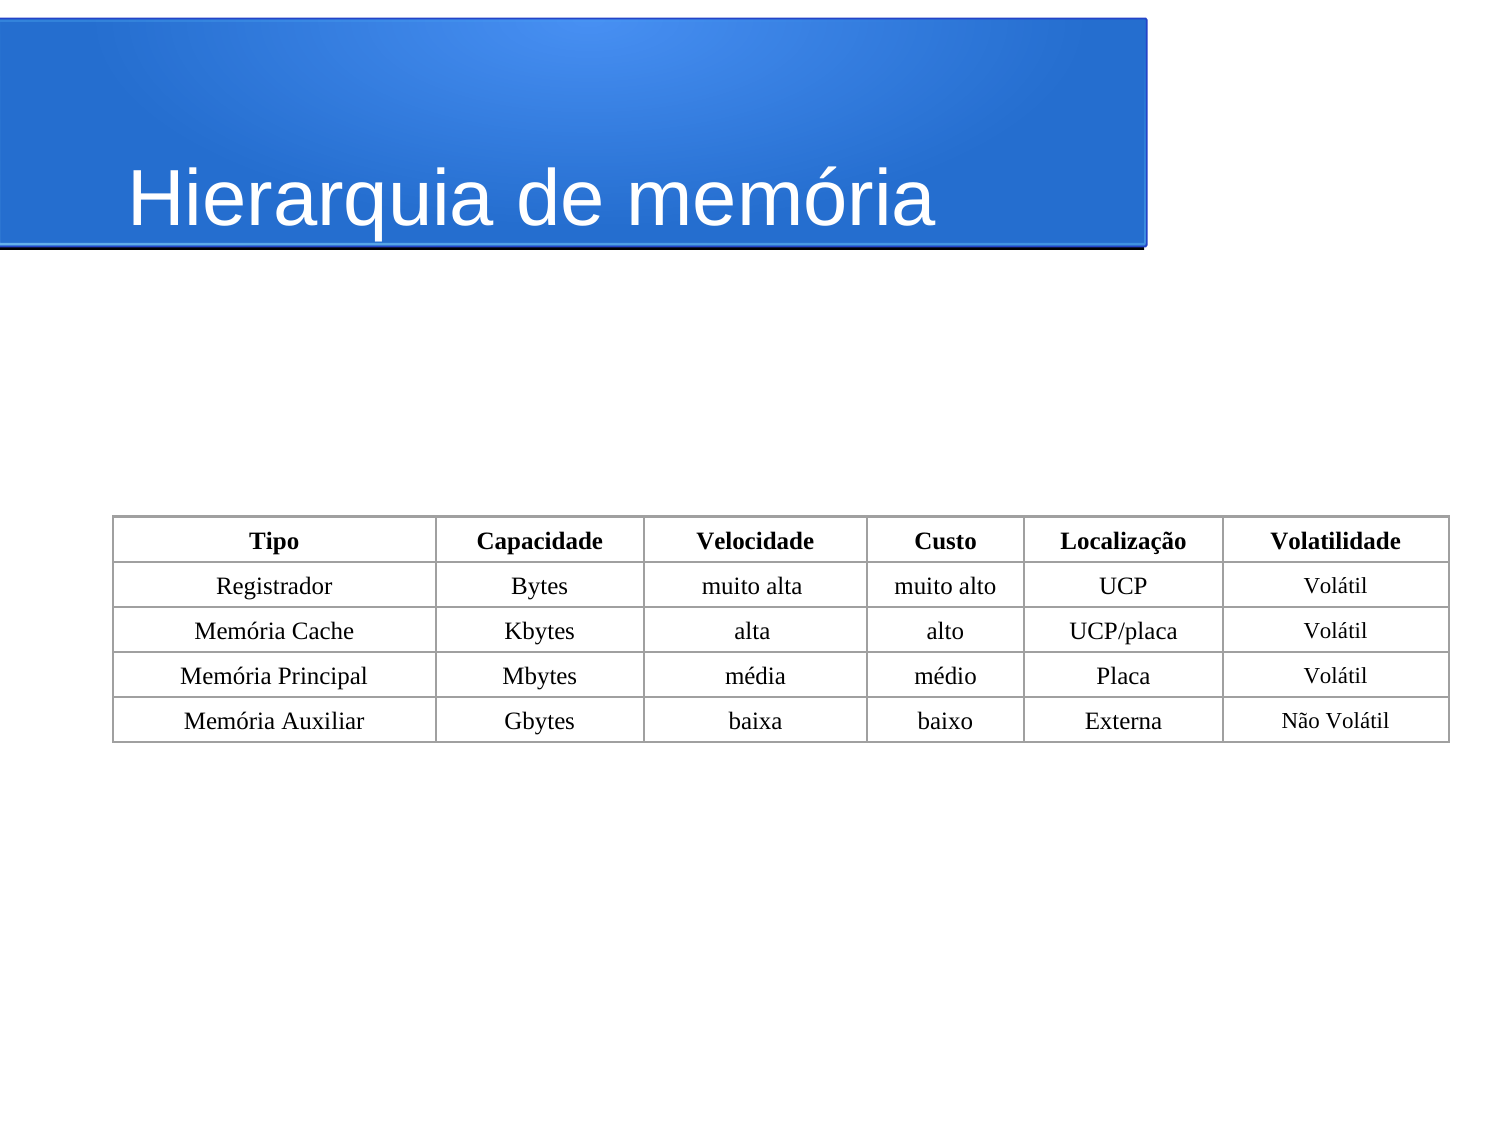

# Hierarquia de memória
Tipo
Capacidade
Velocidade
Custo
Localização
Volatilidade
Registrador
Bytes
muito alta
muito alto
UCP
Volátil
Memória Cache
Kbytes
alta
alto
UCP/placa
Volátil
Memória Principal
Mbytes
média
médio
Placa
Volátil
Memória Auxiliar
Gbytes
baixa
baixo
Externa
Não Volátil